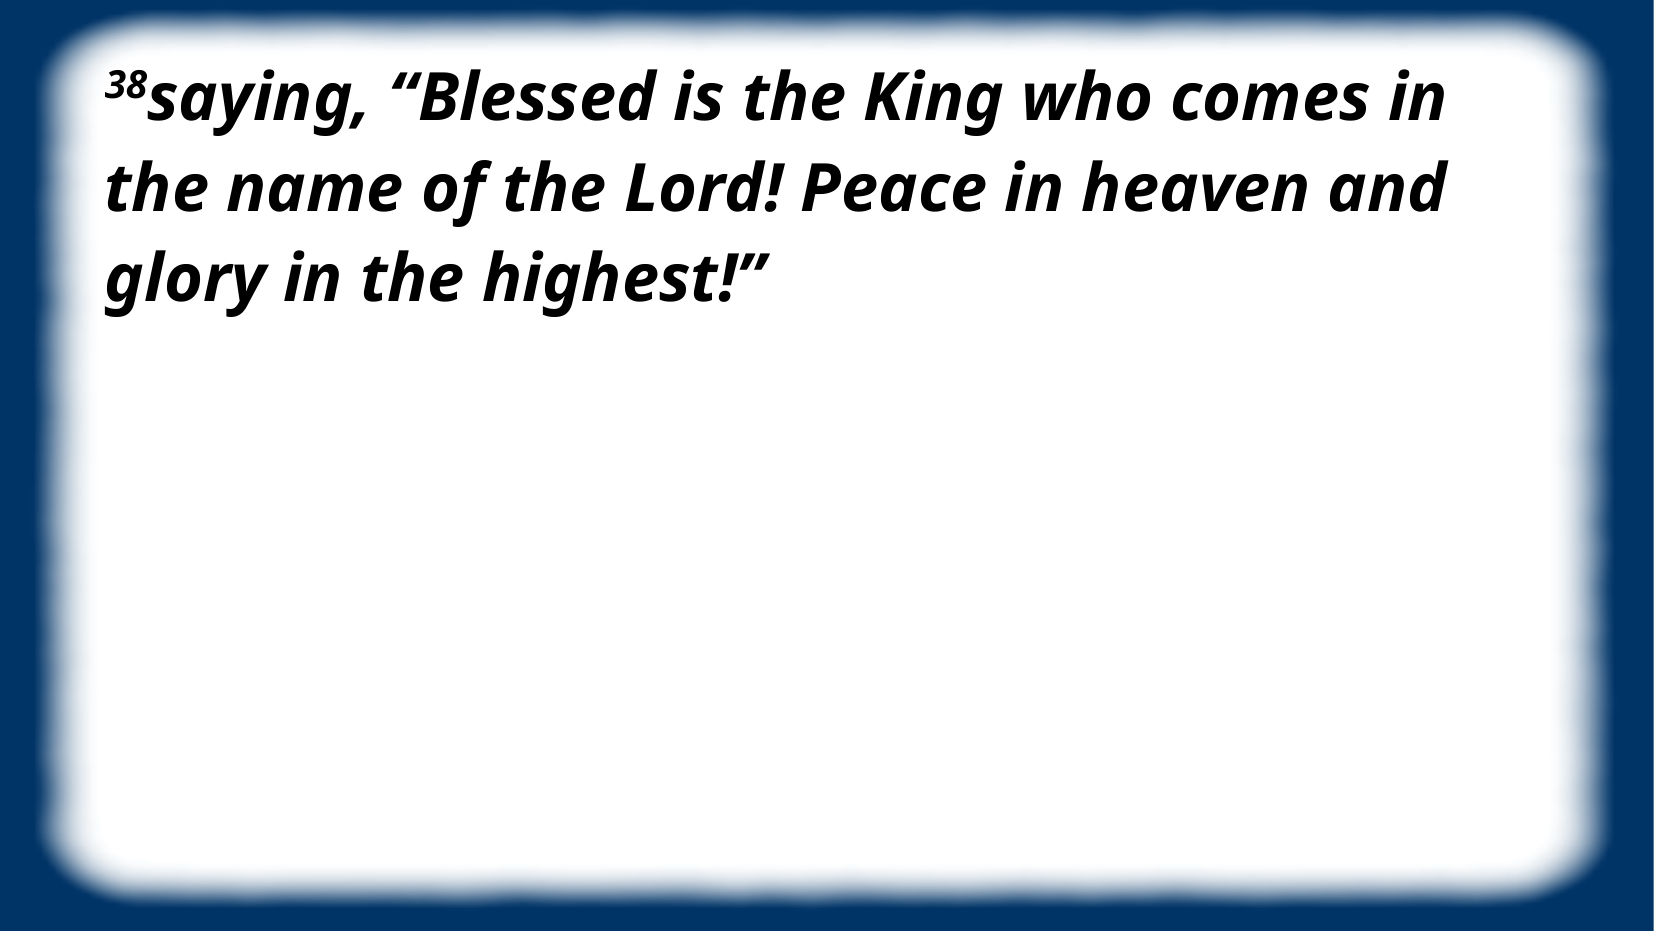

38saying, “Blessed is the King who comes in the name of the Lord! Peace in heaven and glory in the highest!”